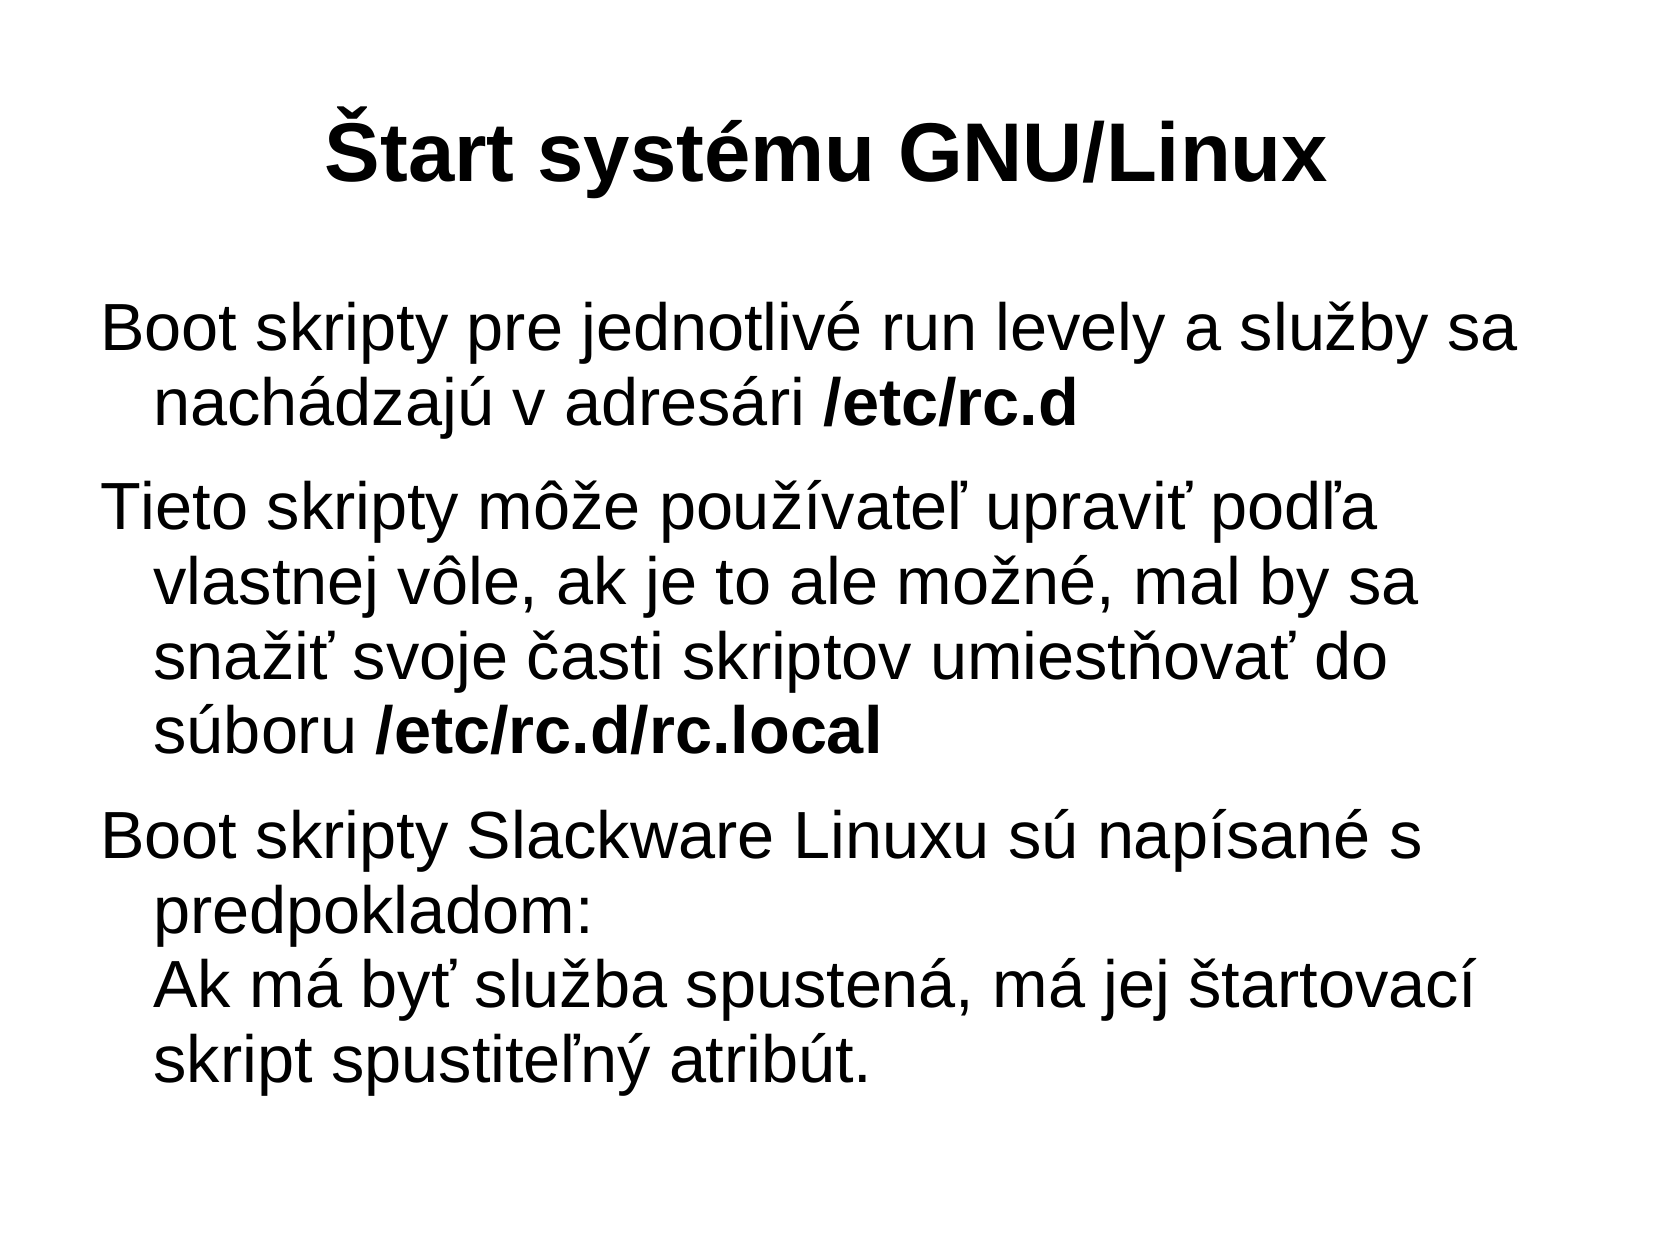

# Štart systému GNU/Linux
Boot skripty pre jednotlivé run levely a služby sa nachádzajú v adresári /etc/rc.d
Tieto skripty môže používateľ upraviť podľa vlastnej vôle, ak je to ale možné, mal by sa snažiť svoje časti skriptov umiestňovať do súboru /etc/rc.d/rc.local
Boot skripty Slackware Linuxu sú napísané s predpokladom:
Ak má byť služba spustená, má jej štartovací skript spustiteľný atribút.